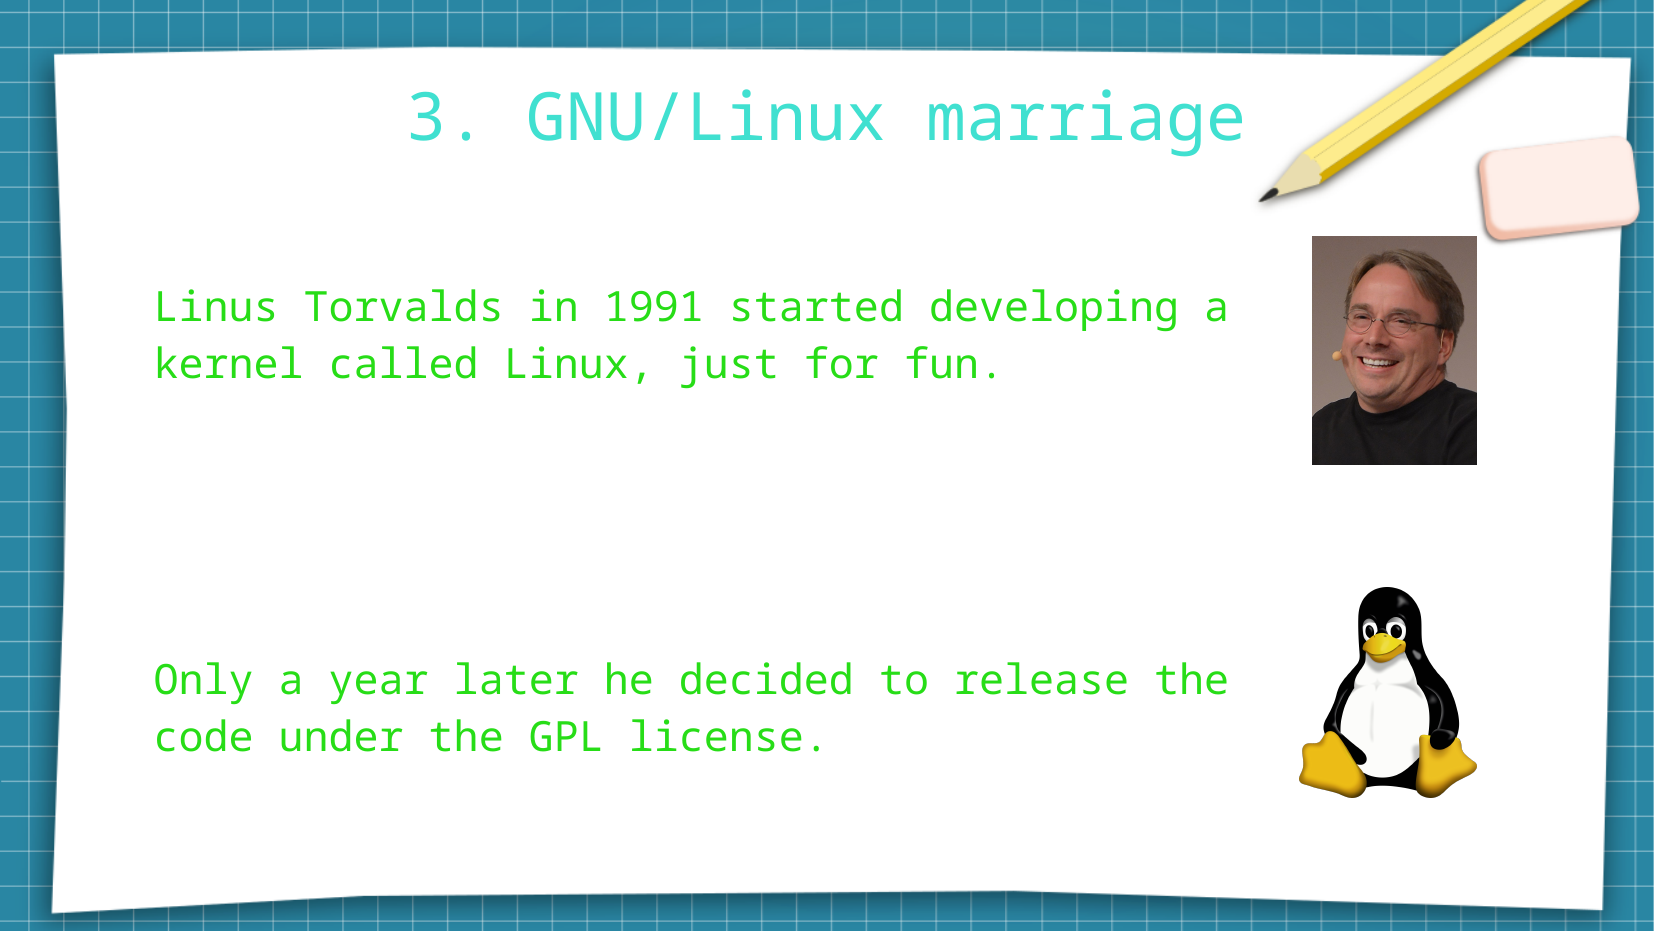

# 3. GNU/Linux marriage
Linus Torvalds in 1991 started developing a kernel called Linux, just for fun.
Only a year later he decided to release the code under the GPL license.